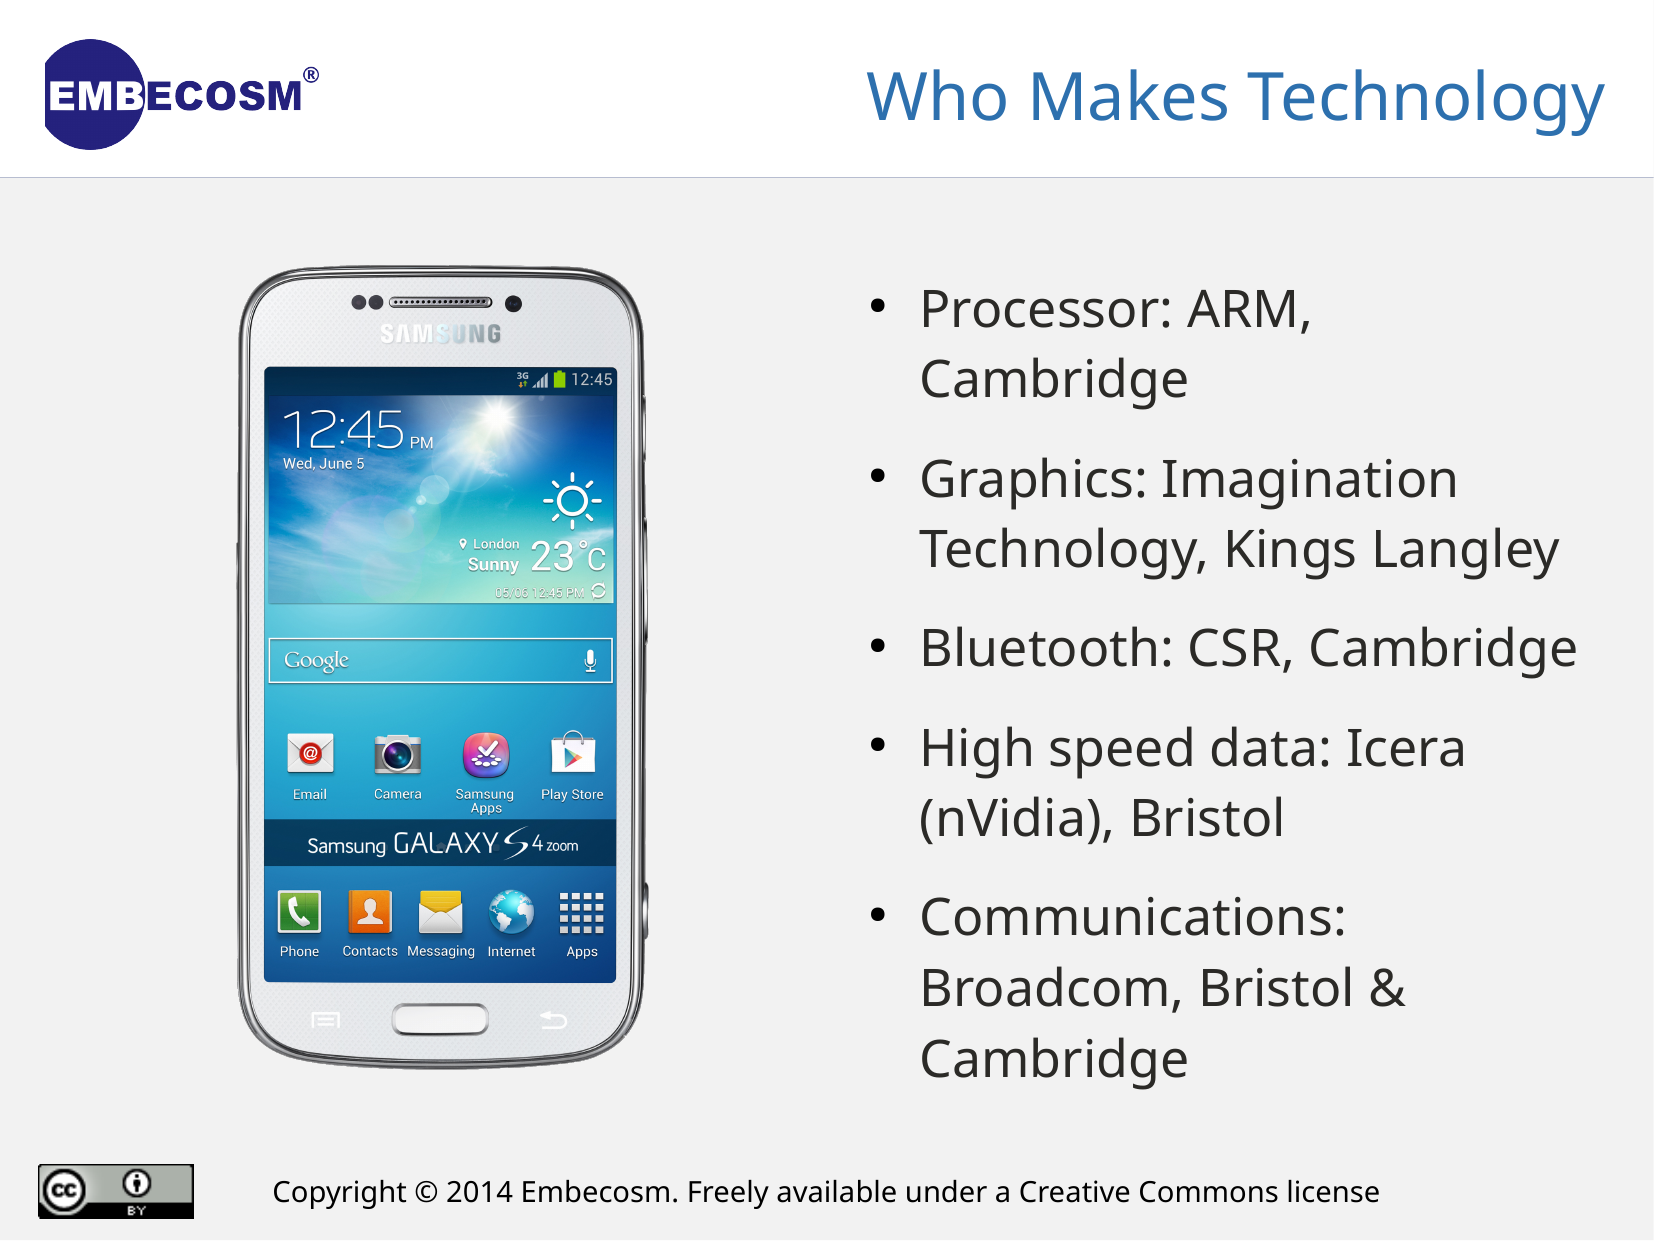

# Who Makes Technology
Processor: ARM, Cambridge
Graphics: Imagination Technology, Kings Langley
Bluetooth: CSR, Cambridge
High speed data: Icera (nVidia), Bristol
Communications: Broadcom, Bristol & Cambridge